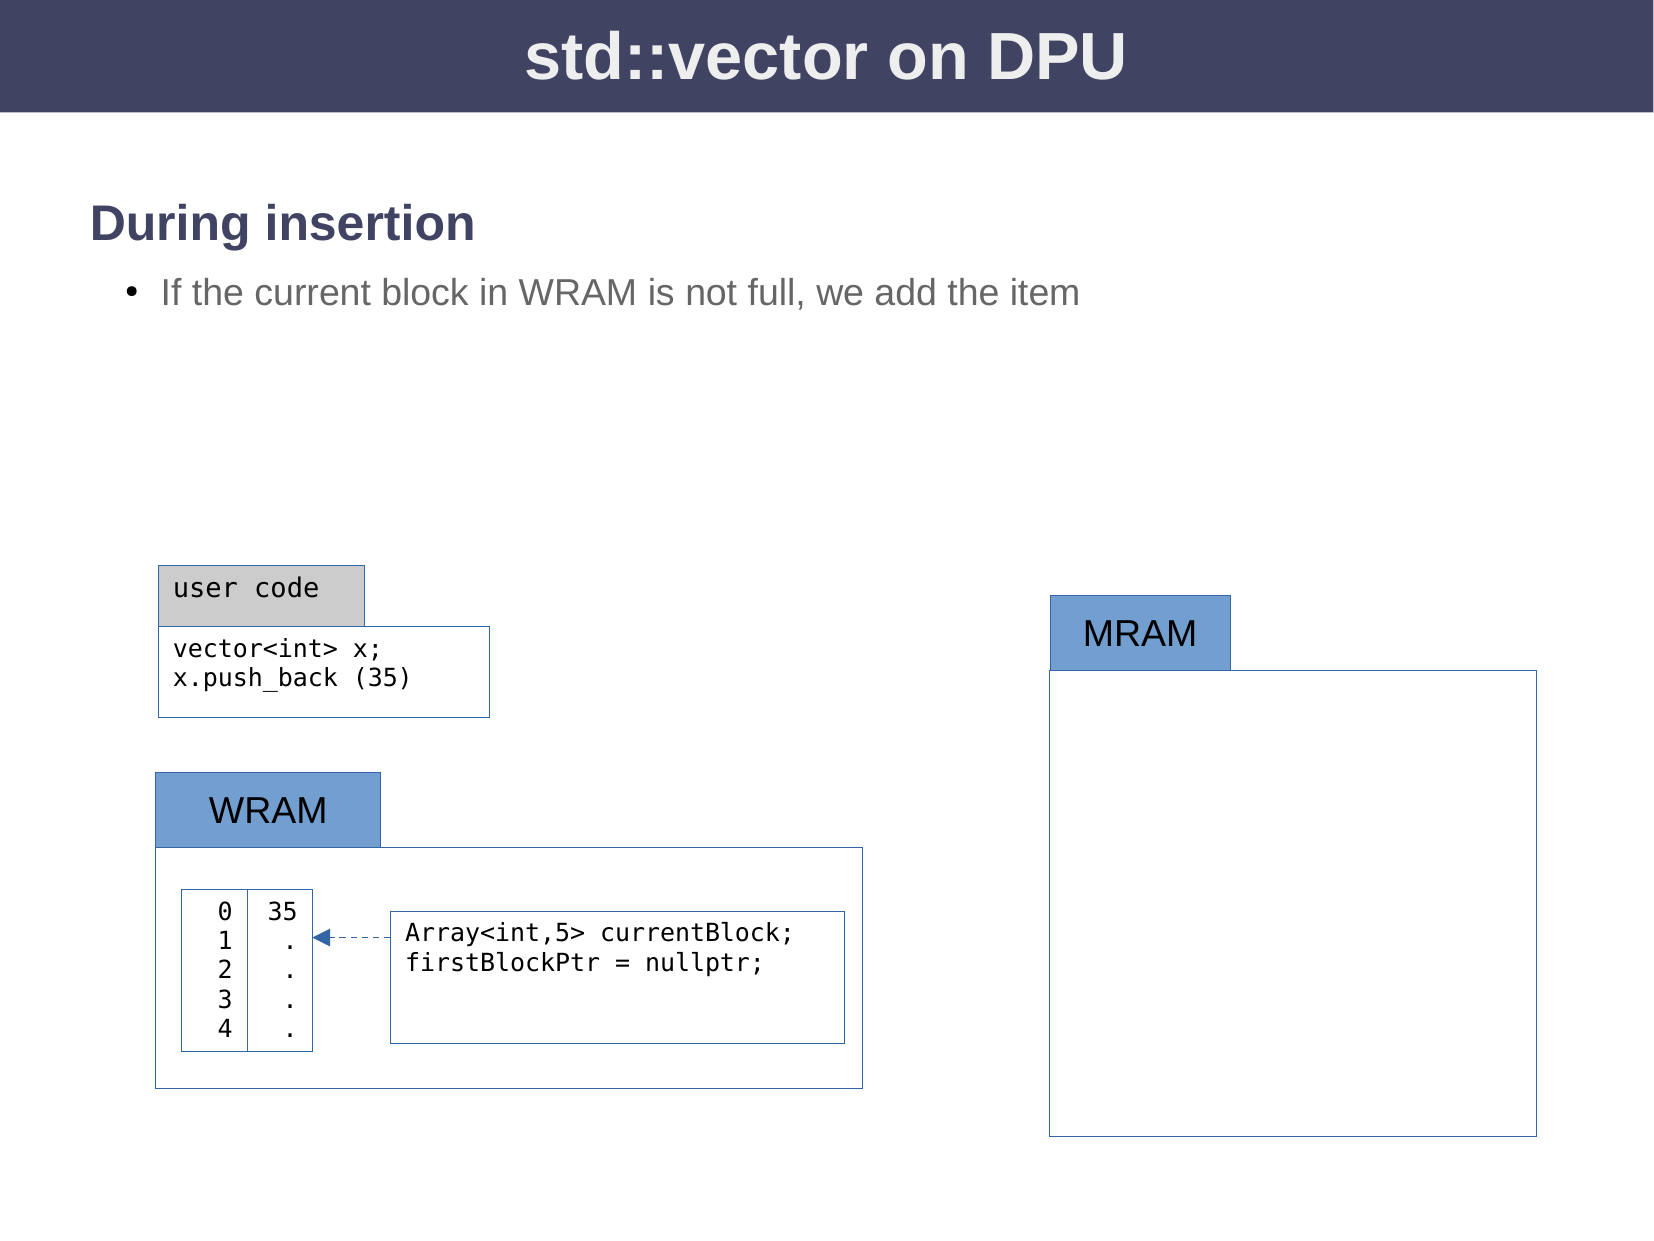

std::vector on DPU
During insertion
If the current block in WRAM is not full, we add the item
user code
MRAM
vector<int> x;
x.push_back (35)
WRAM
0
1
2
3
4
35
.
.
.
.
Array<int,5> currentBlock;
firstBlockPtr = nullptr;